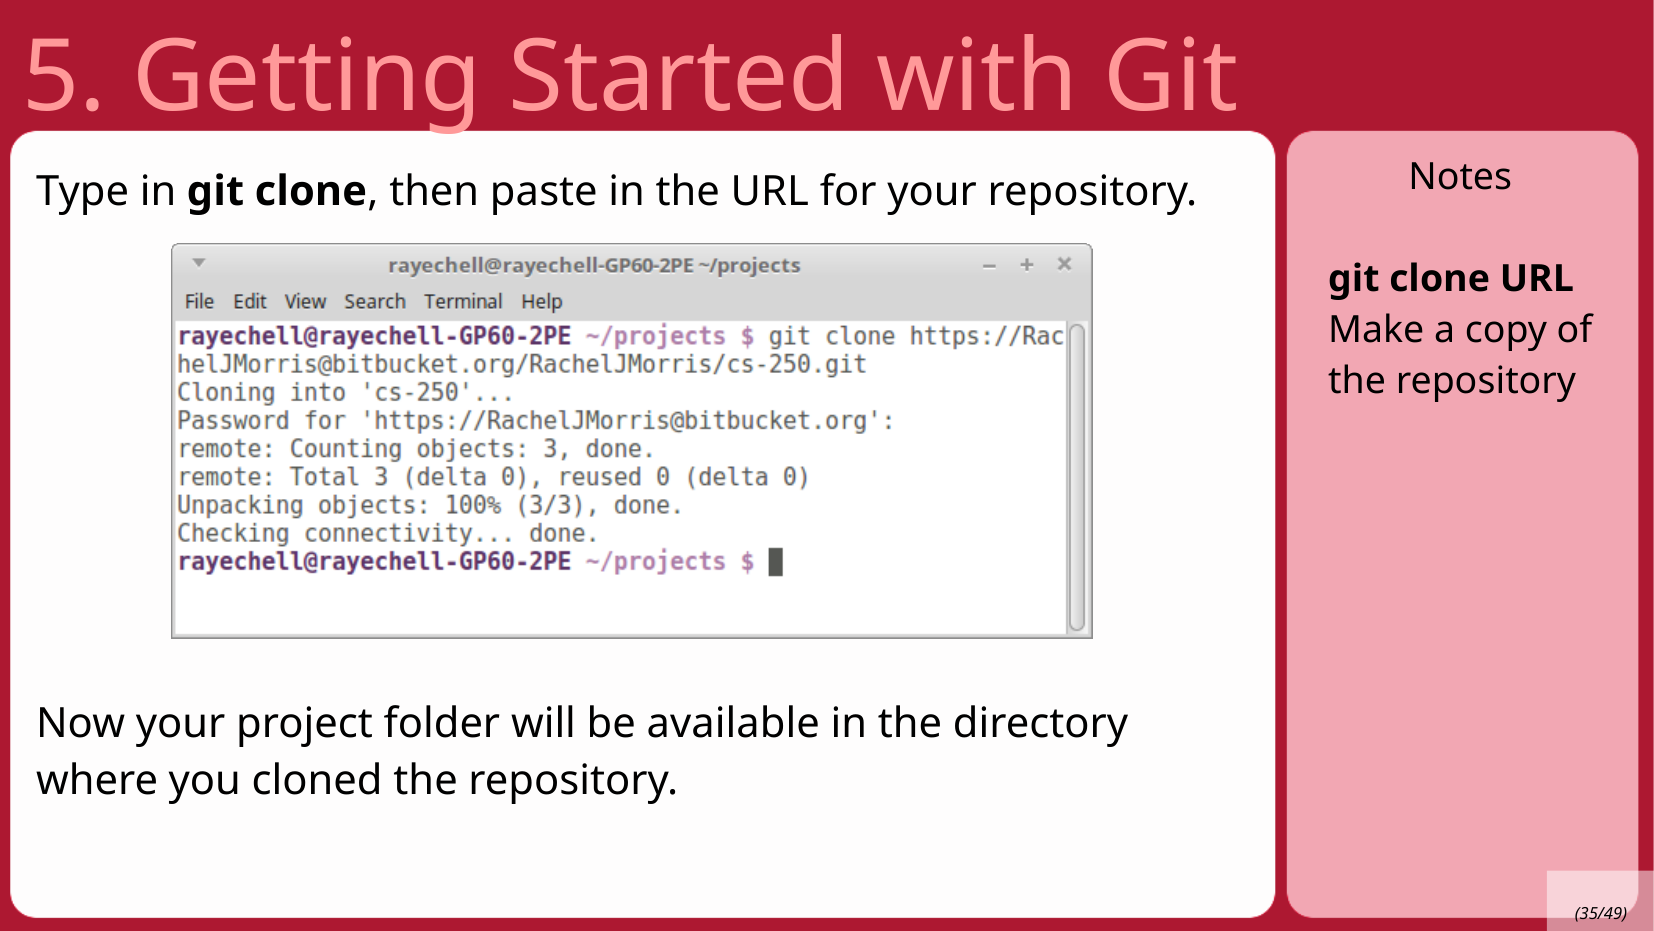

# 5. Getting Started with Git
Notes
git clone URL
Make a copy of the repository
Type in git clone, then paste in the URL for your repository.
Now your project folder will be available in the directory where you cloned the repository.